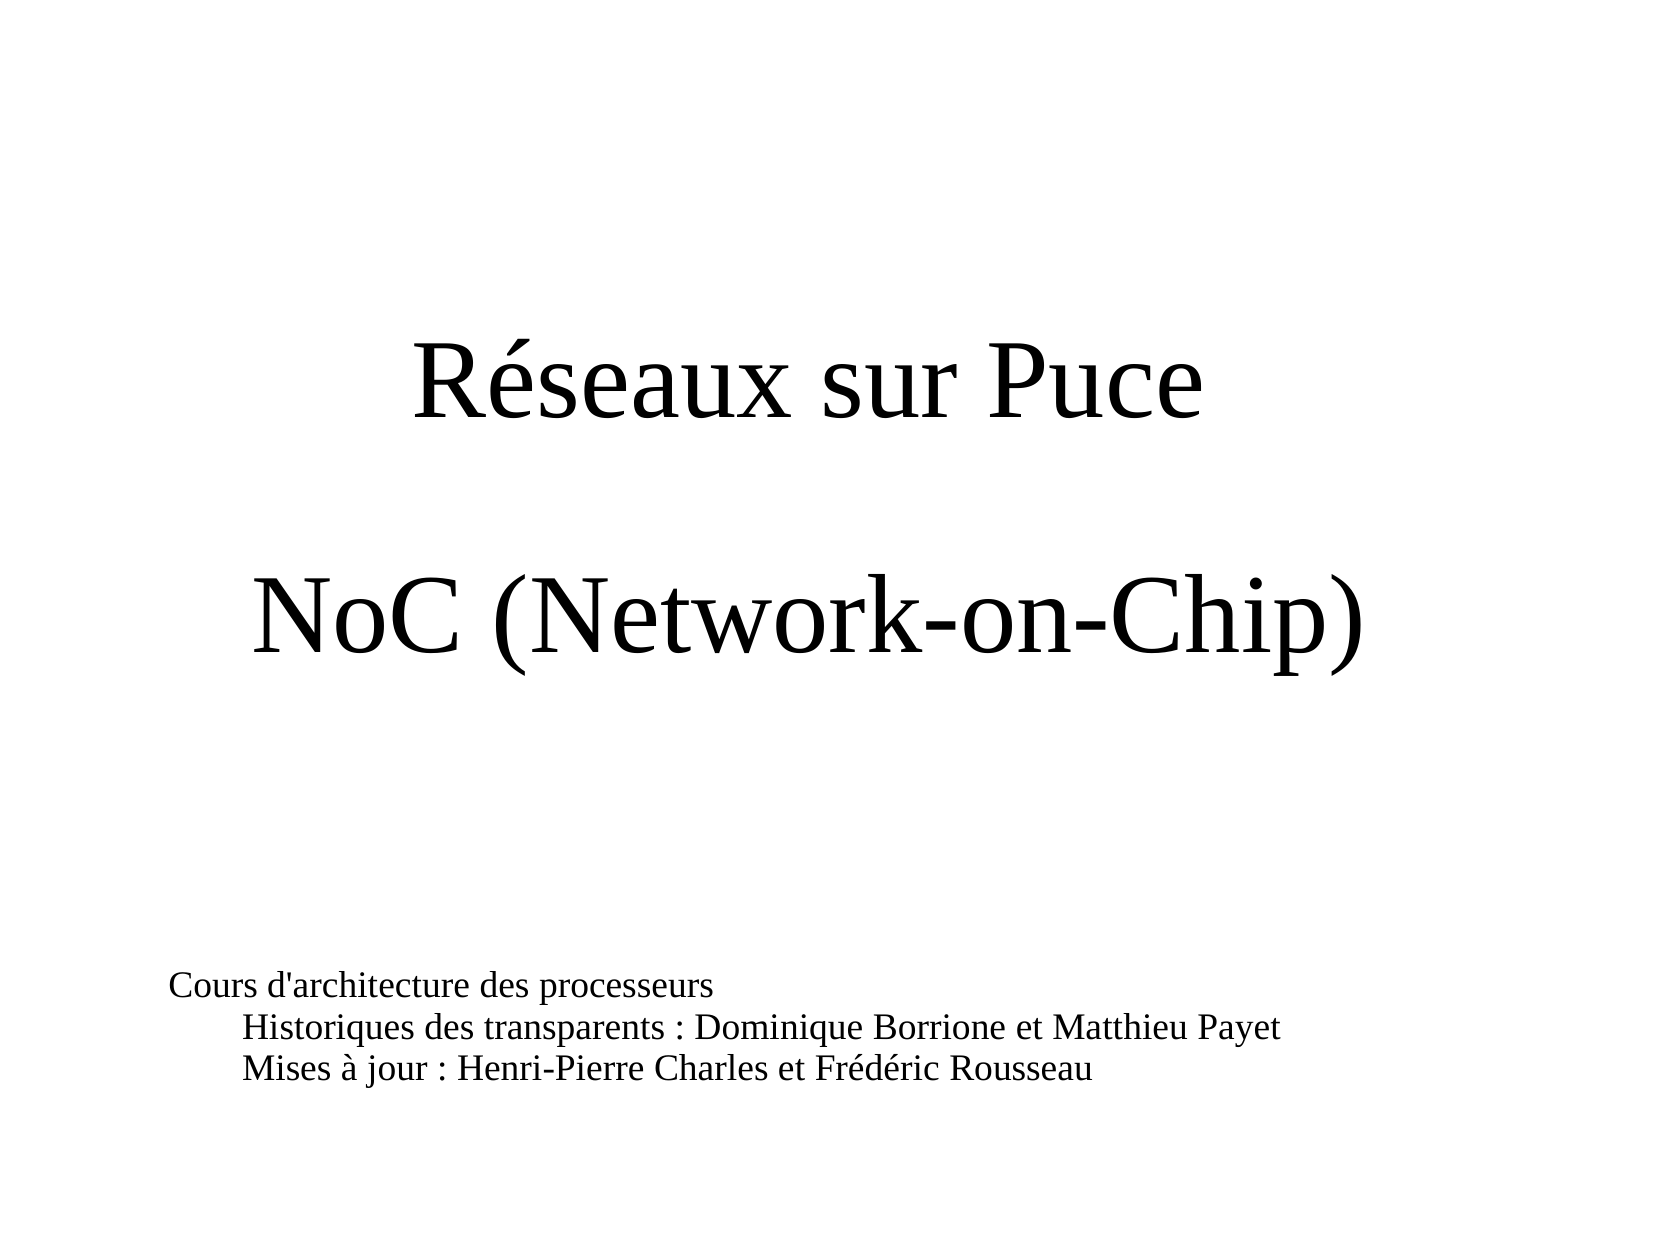

# Réseaux sur Puce NoC (Network-on-Chip)
Cours d'architecture des processeurs
	Historiques des transparents : Dominique Borrione et Matthieu Payet
	Mises à jour : Henri-Pierre Charles et Frédéric Rousseau